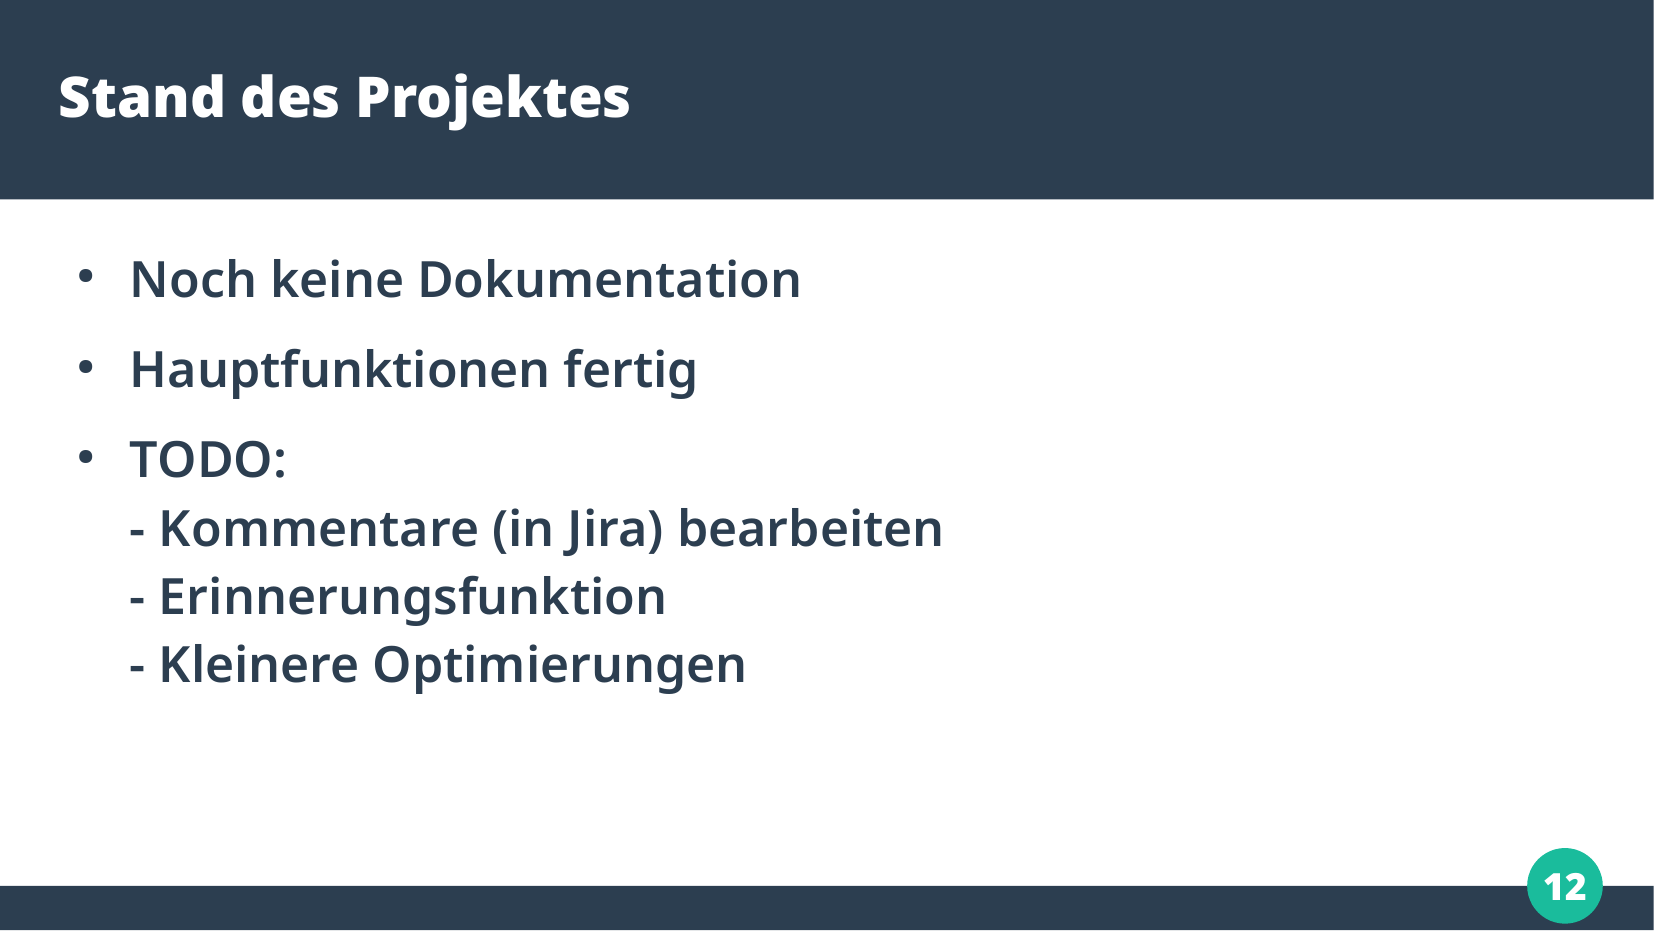

# Stand des Projektes
Noch keine Dokumentation
Hauptfunktionen fertig
TODO:
- Kommentare (in Jira) bearbeiten
- Erinnerungsfunktion
- Kleinere Optimierungen